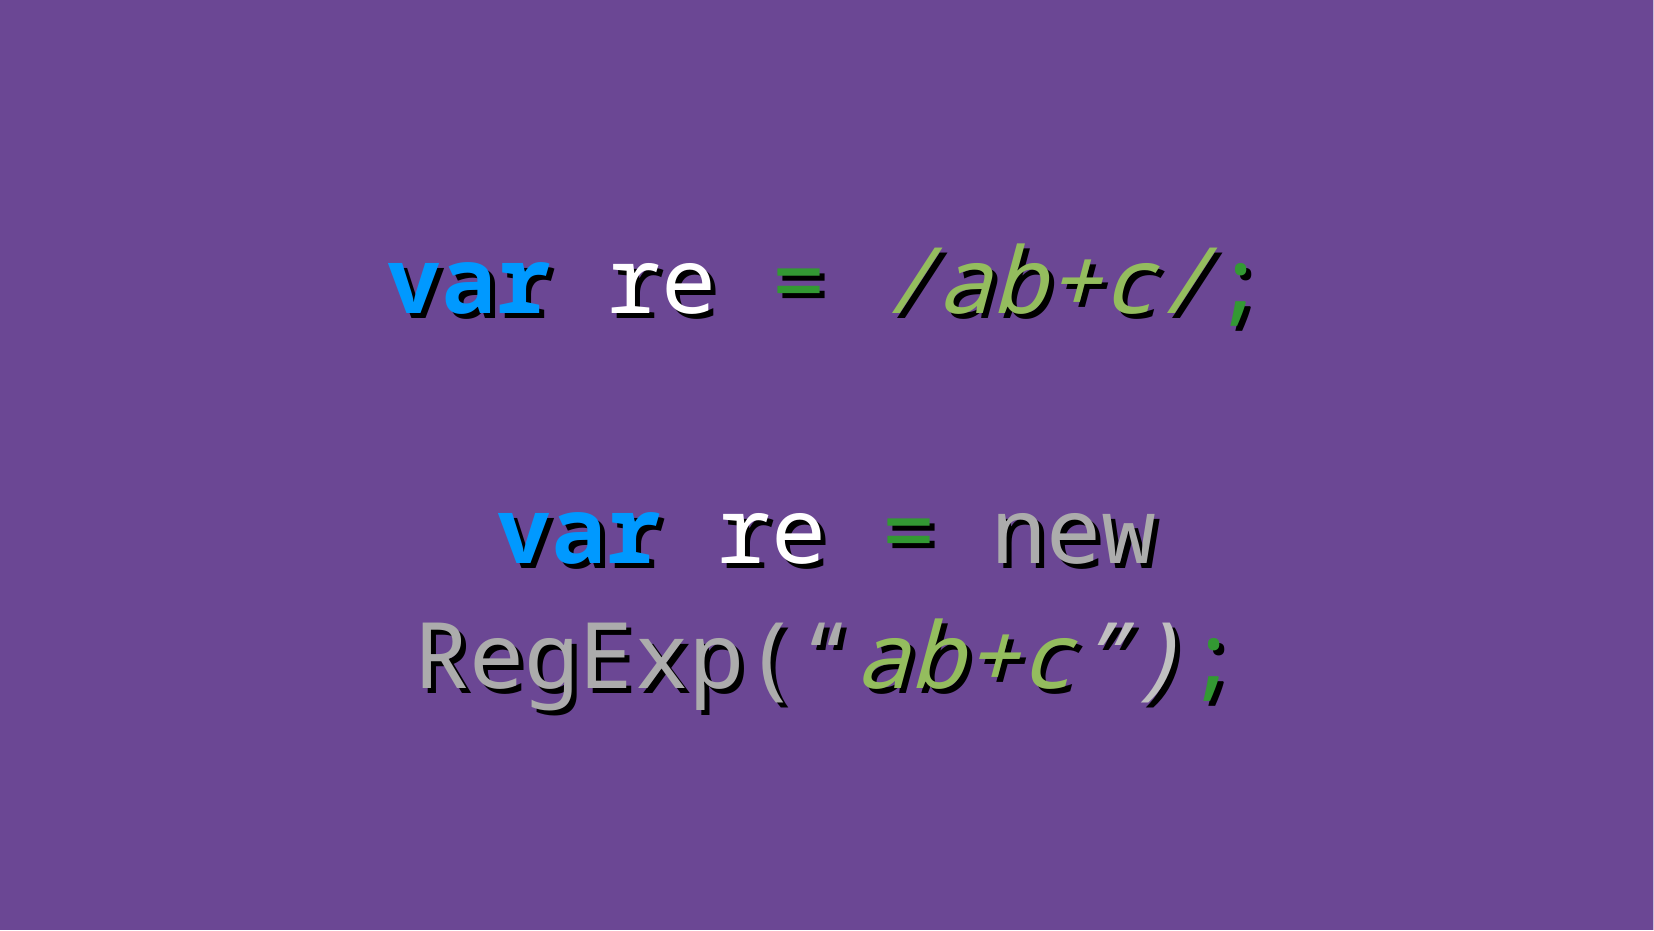

# var re = /ab+c/;
var re = new RegExp(“ab+c”);